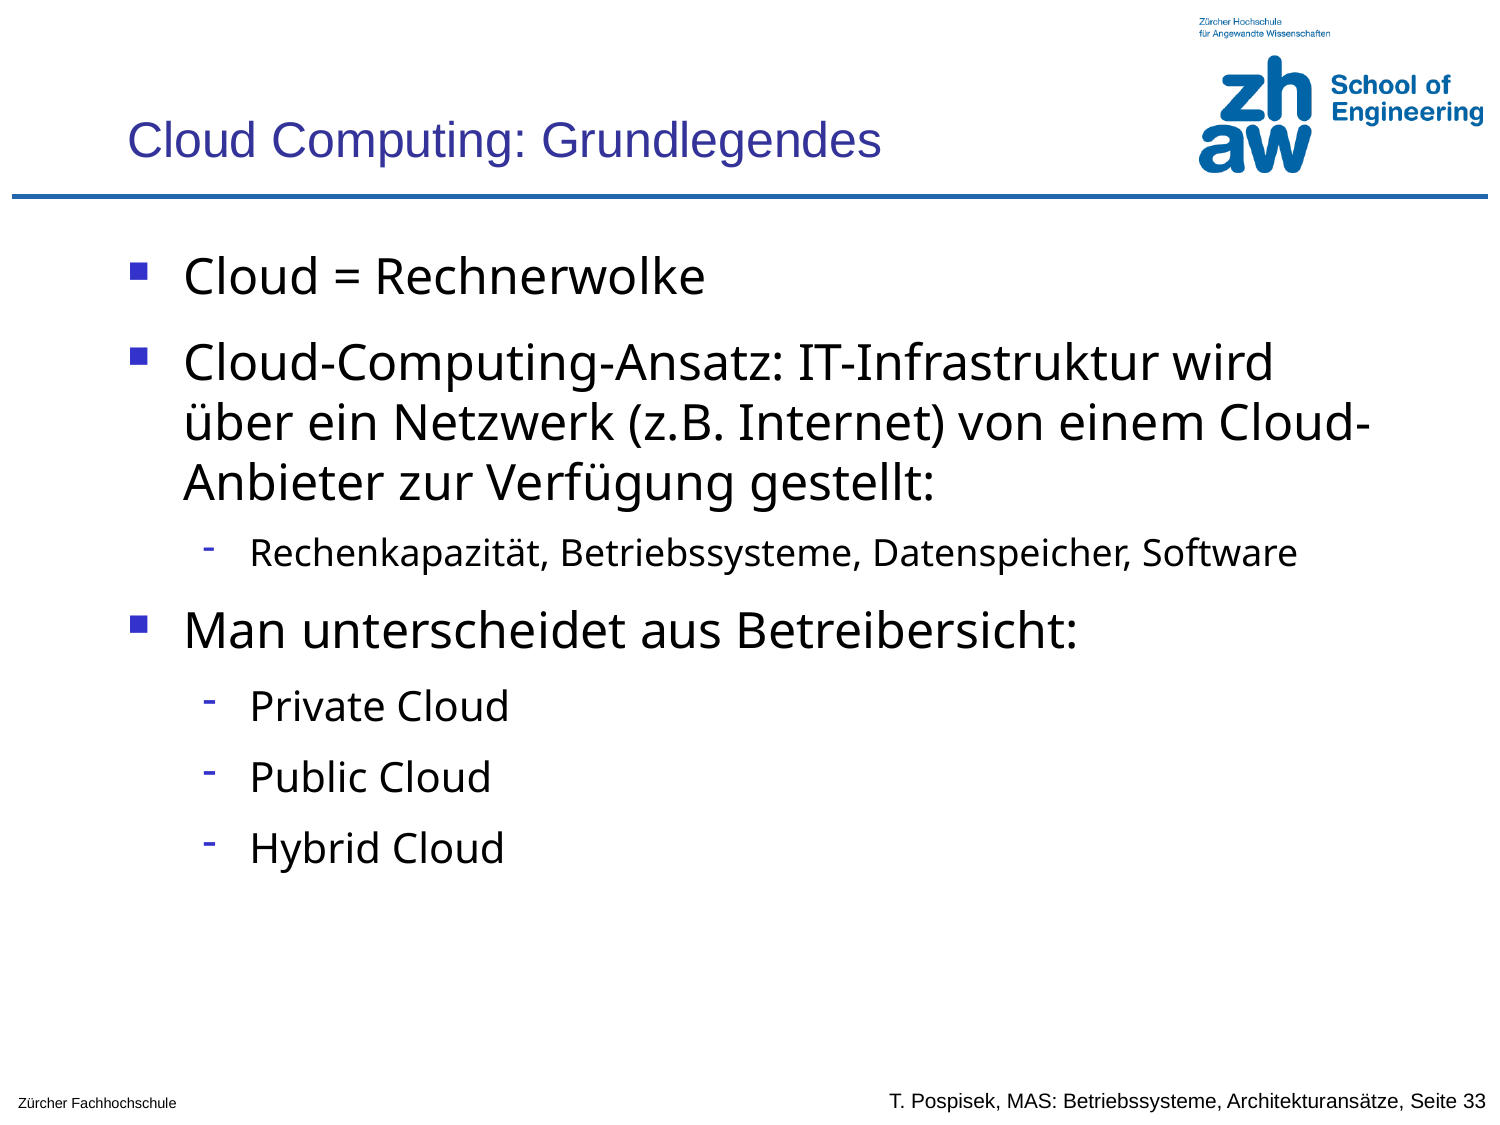

# Cloud Computing: Grundlegendes
Cloud = Rechnerwolke
Cloud-Computing-Ansatz: IT-Infrastruktur wird über ein Netzwerk (z.B. Internet) von einem Cloud-Anbieter zur Verfügung gestellt:
Rechenkapazität, Betriebssysteme, Datenspeicher, Software
Man unterscheidet aus Betreibersicht:
Private Cloud
Public Cloud
Hybrid Cloud